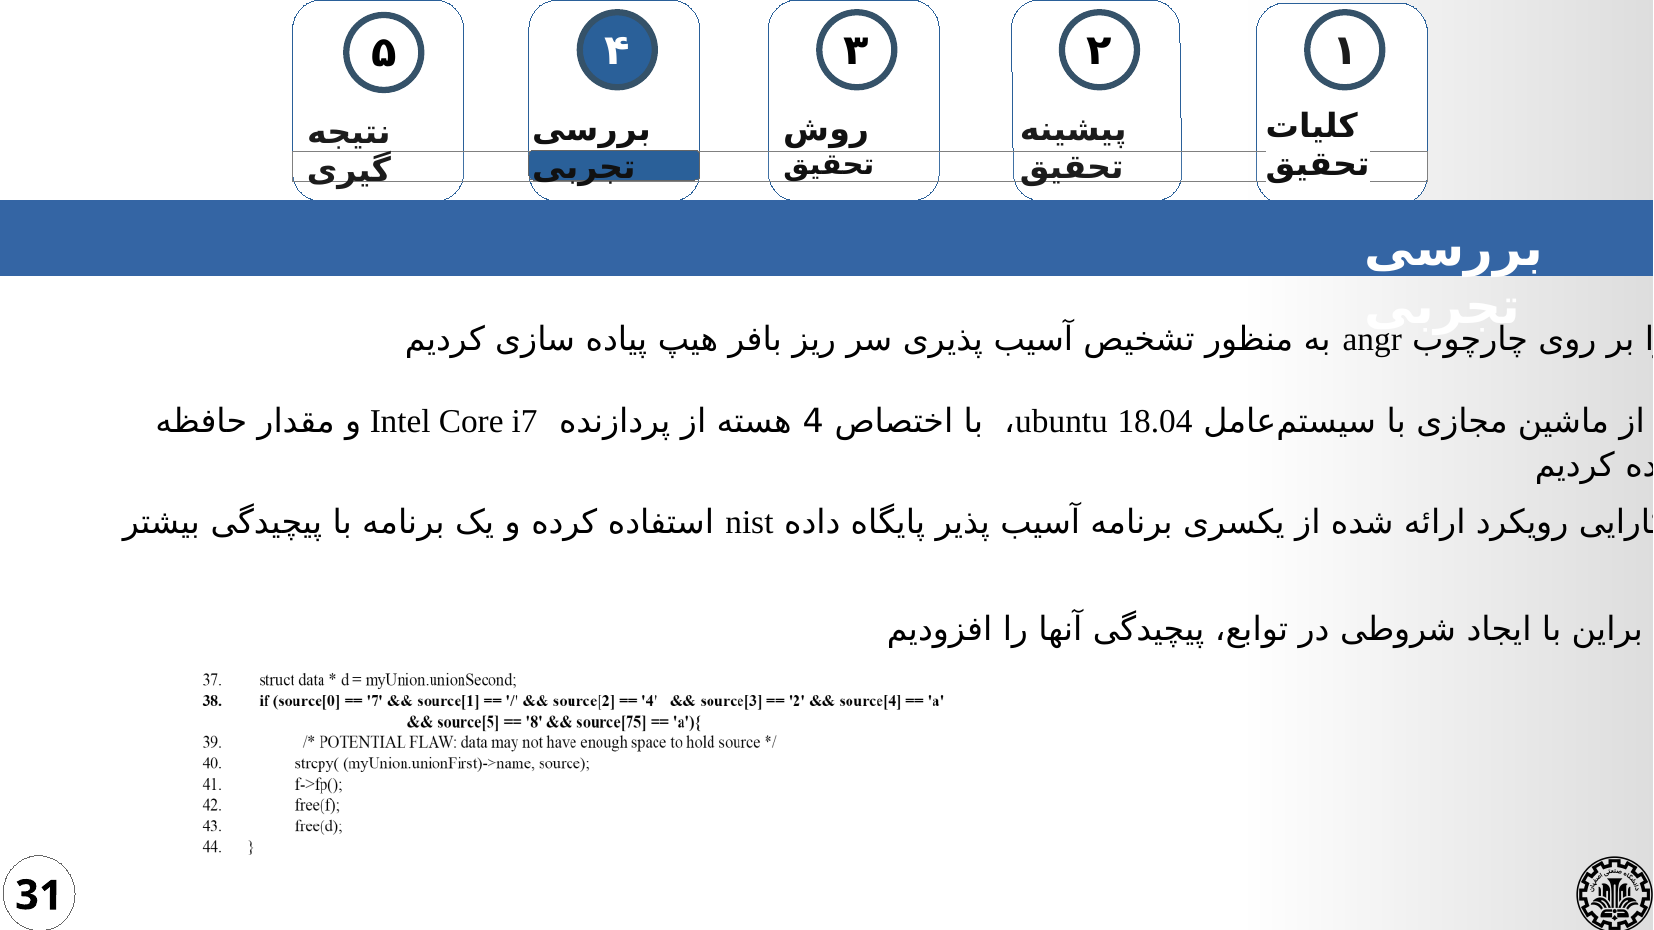

۴
۳
۲
۱
۵
کلیات تحقیق
بررسی تجربی
روش تحقیق
پیشینه تحقیق
نتیجه گیری
بررسی تجربی
ما رویکرد خود را بر روی چارچوب angr به منظور تشخیص آسیب پذیری سر ریز بافر هیپ پیاده سازی کردیم
به منظور ارزیابی از ماشین مجازی با سیستم‌عامل ubuntu 18.04، با اختصاص 4 هسته از پردازنده Intel Core i7 و مقدار حافظه
 4گیگابایت استفاده کردیم
به منظور اریابی دقت و کارایی رویکرد ارائه شده از یکسری برنامه آسیب پذیر پایگاه داده nist استفاده کرده و یک برنامه با پیچیدگی بیشتر
 نیز طراحی کردیم
علاوه براین با ایجاد شروطی در توابع، پیچیدگی آنها را افزودیم
31